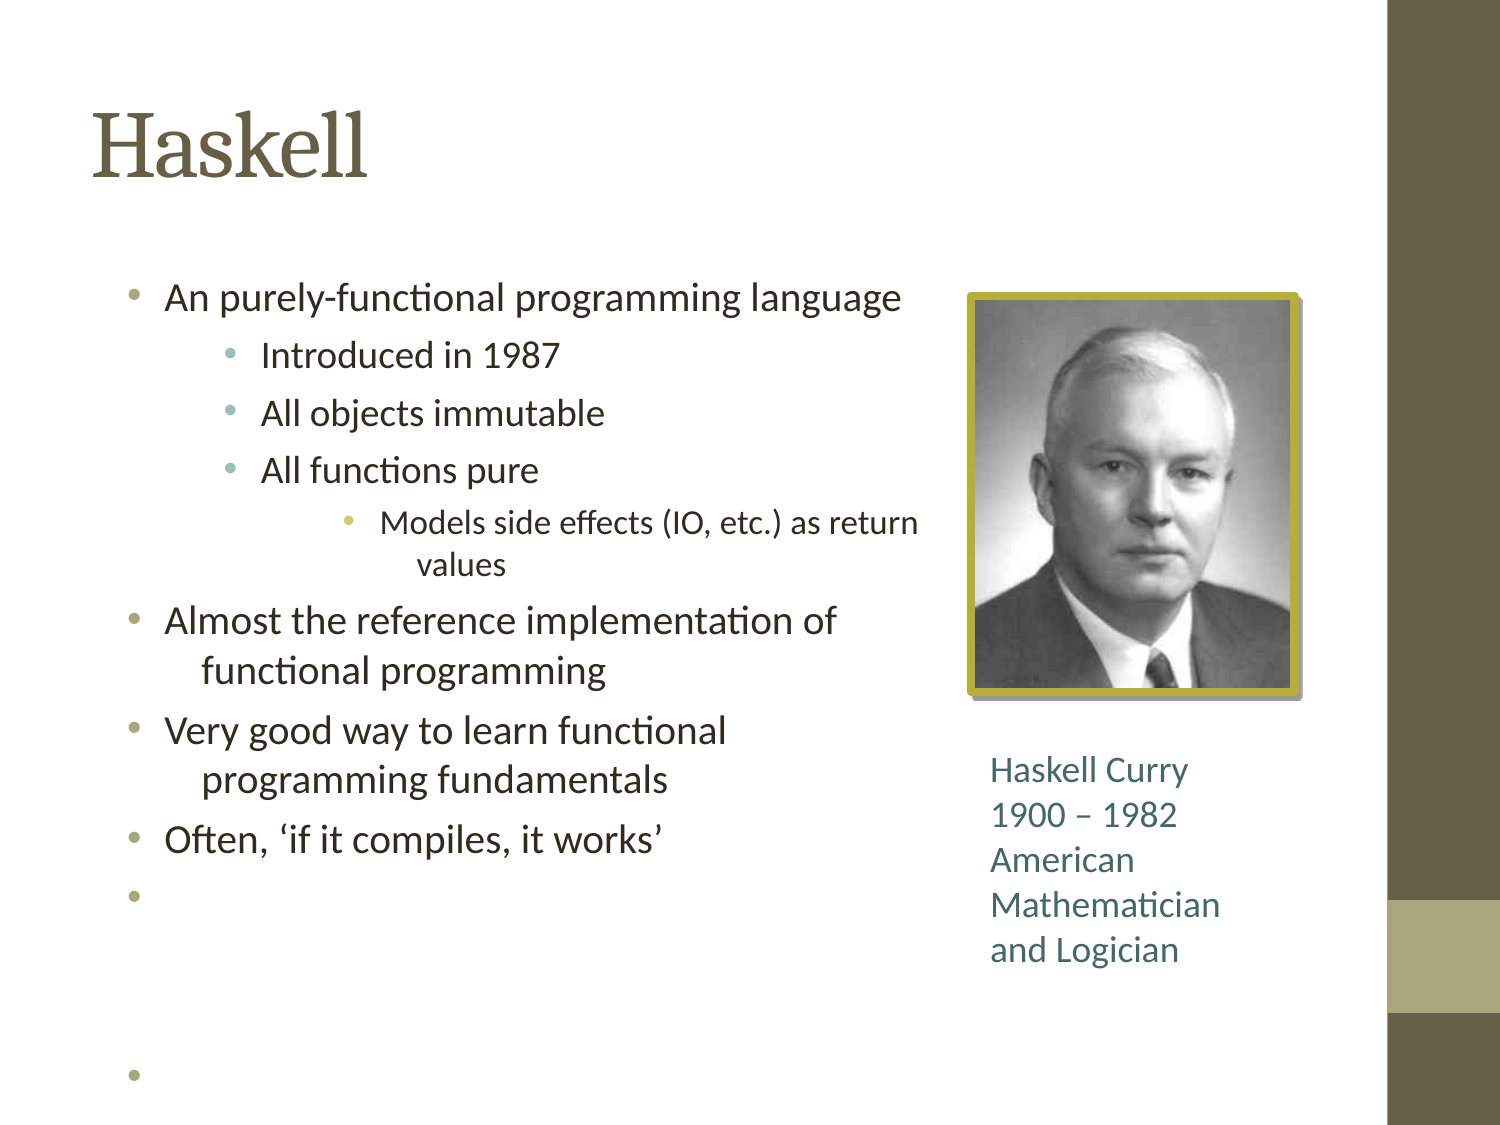

# Haskell
An purely-functional programming language
Introduced in 1987
All objects immutable
All functions pure
Models side effects (IO, etc.) as return values
Almost the reference implementation of functional programming
Very good way to learn functional programming fundamentals
Often, ‘if it compiles, it works’
Haskell Curry
1900 – 1982
American Mathematician and Logician